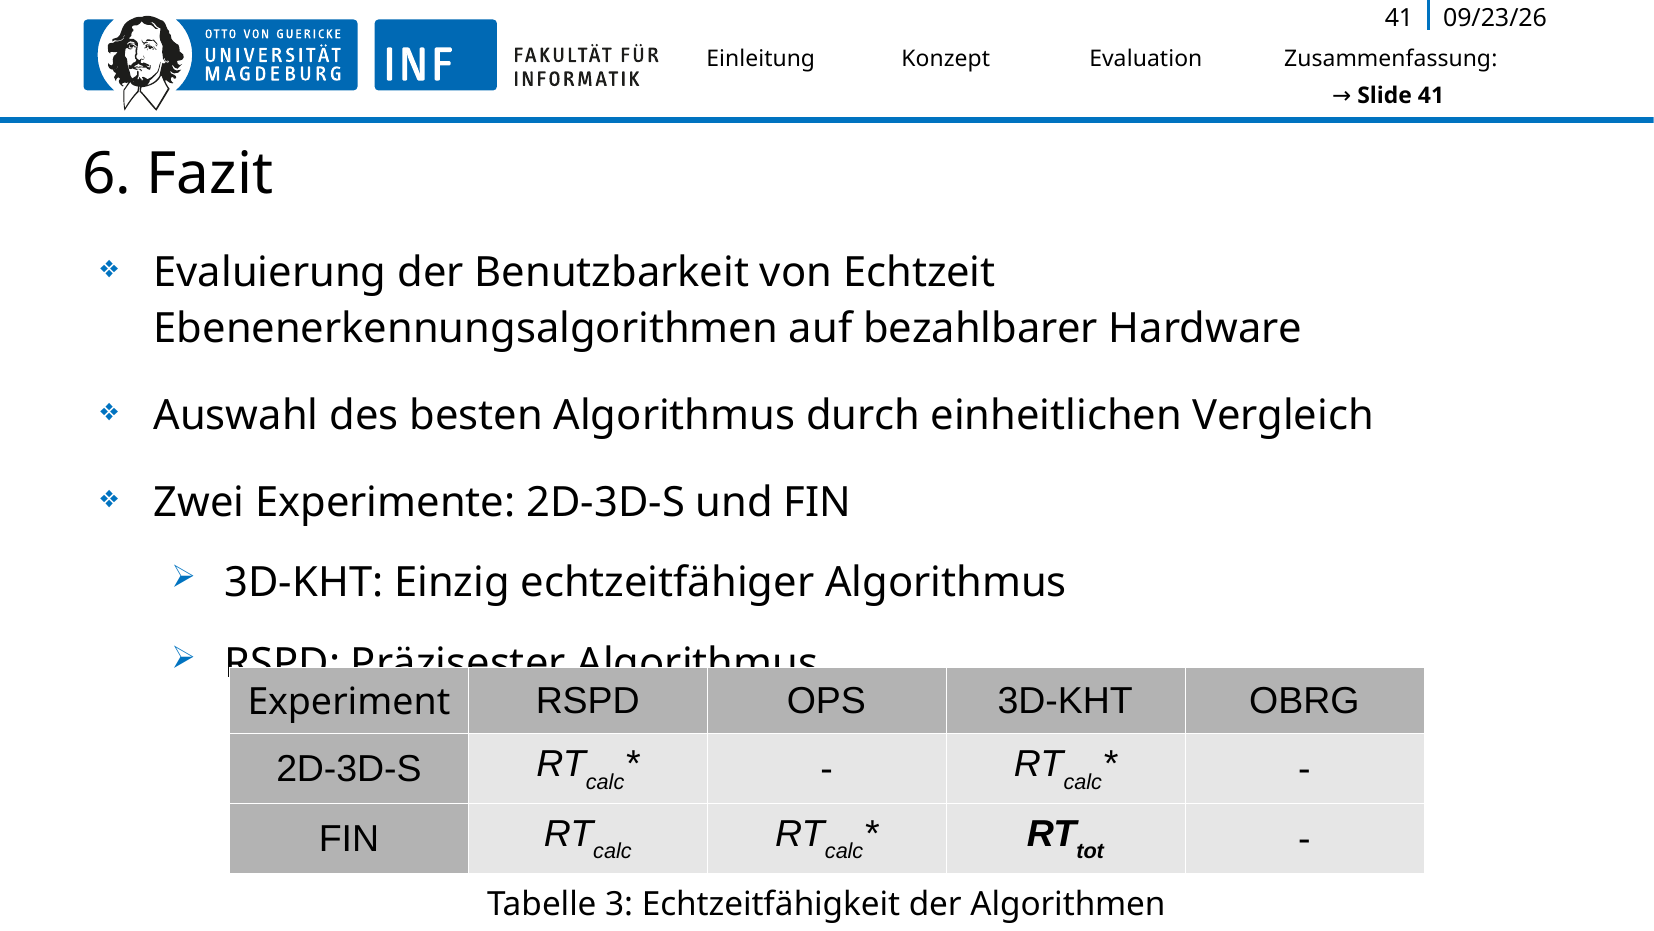

# 6. Fazit
Evaluierung der Benutzbarkeit von Echtzeit Ebenenerkennungsalgorithmen auf bezahlbarer Hardware
Auswahl des besten Algorithmus durch einheitlichen Vergleich
Zwei Experimente: 2D-3D-S und FIN
3D-KHT: Einzig echtzeitfähiger Algorithmus
RSPD: Präzisester Algorithmus
| Experiment | RSPD | OPS | 3D-KHT | OBRG |
| --- | --- | --- | --- | --- |
| 2D-3D-S | RTcalc\* | - | RTcalc\* | - |
| FIN | RTcalc | RTcalc\* | RTtot | - |
Tabelle 3: Echtzeitfähigkeit der Algorithmen